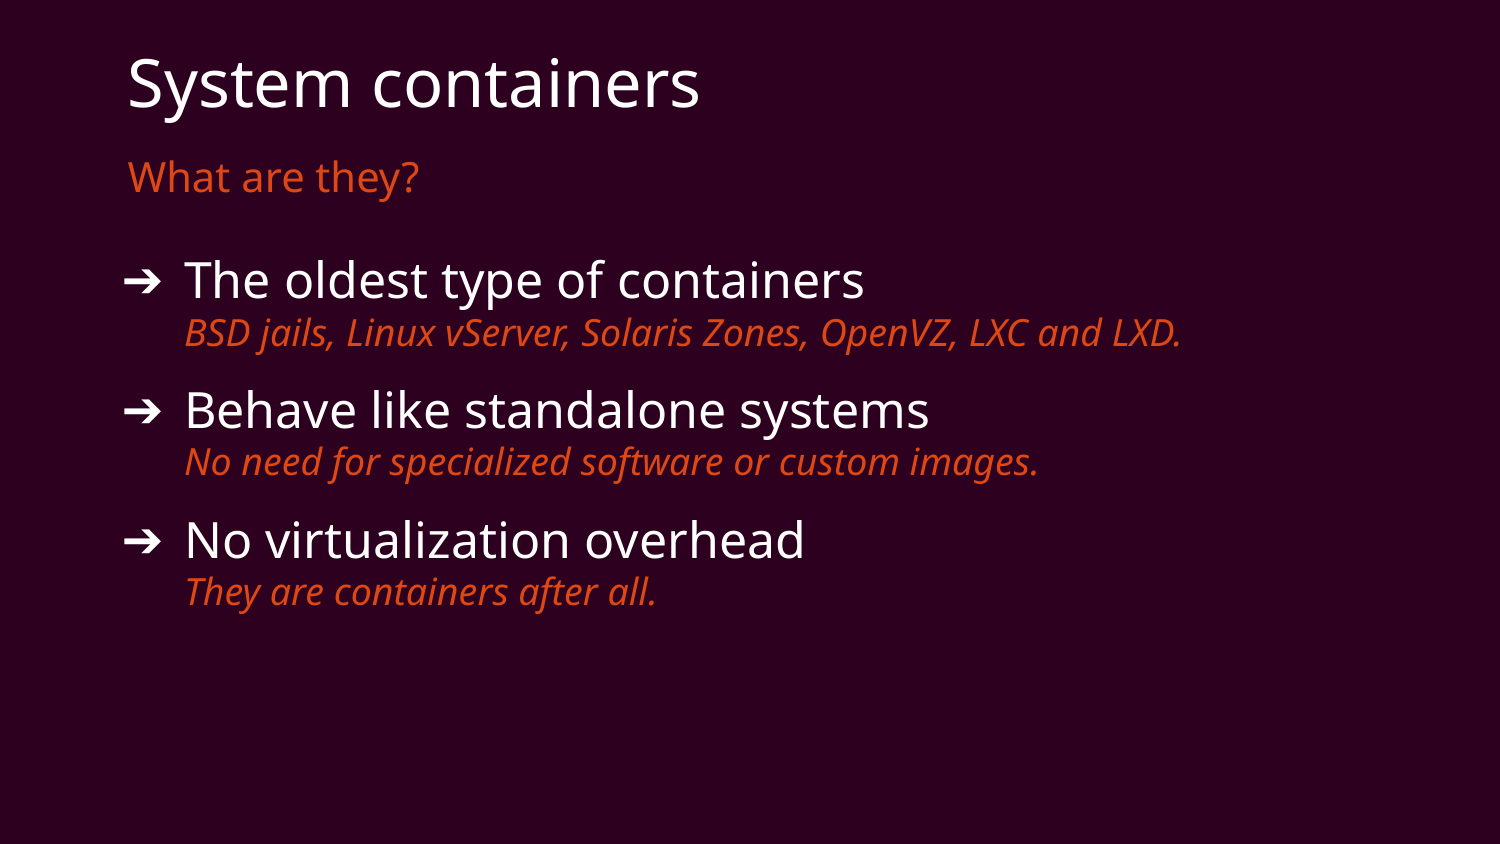

# System containers
What are they?
The oldest type of containers
BSD jails, Linux vServer, Solaris Zones, OpenVZ, LXC and LXD.
Behave like standalone systems
No need for specialized software or custom images.
No virtualization overhead
They are containers after all.